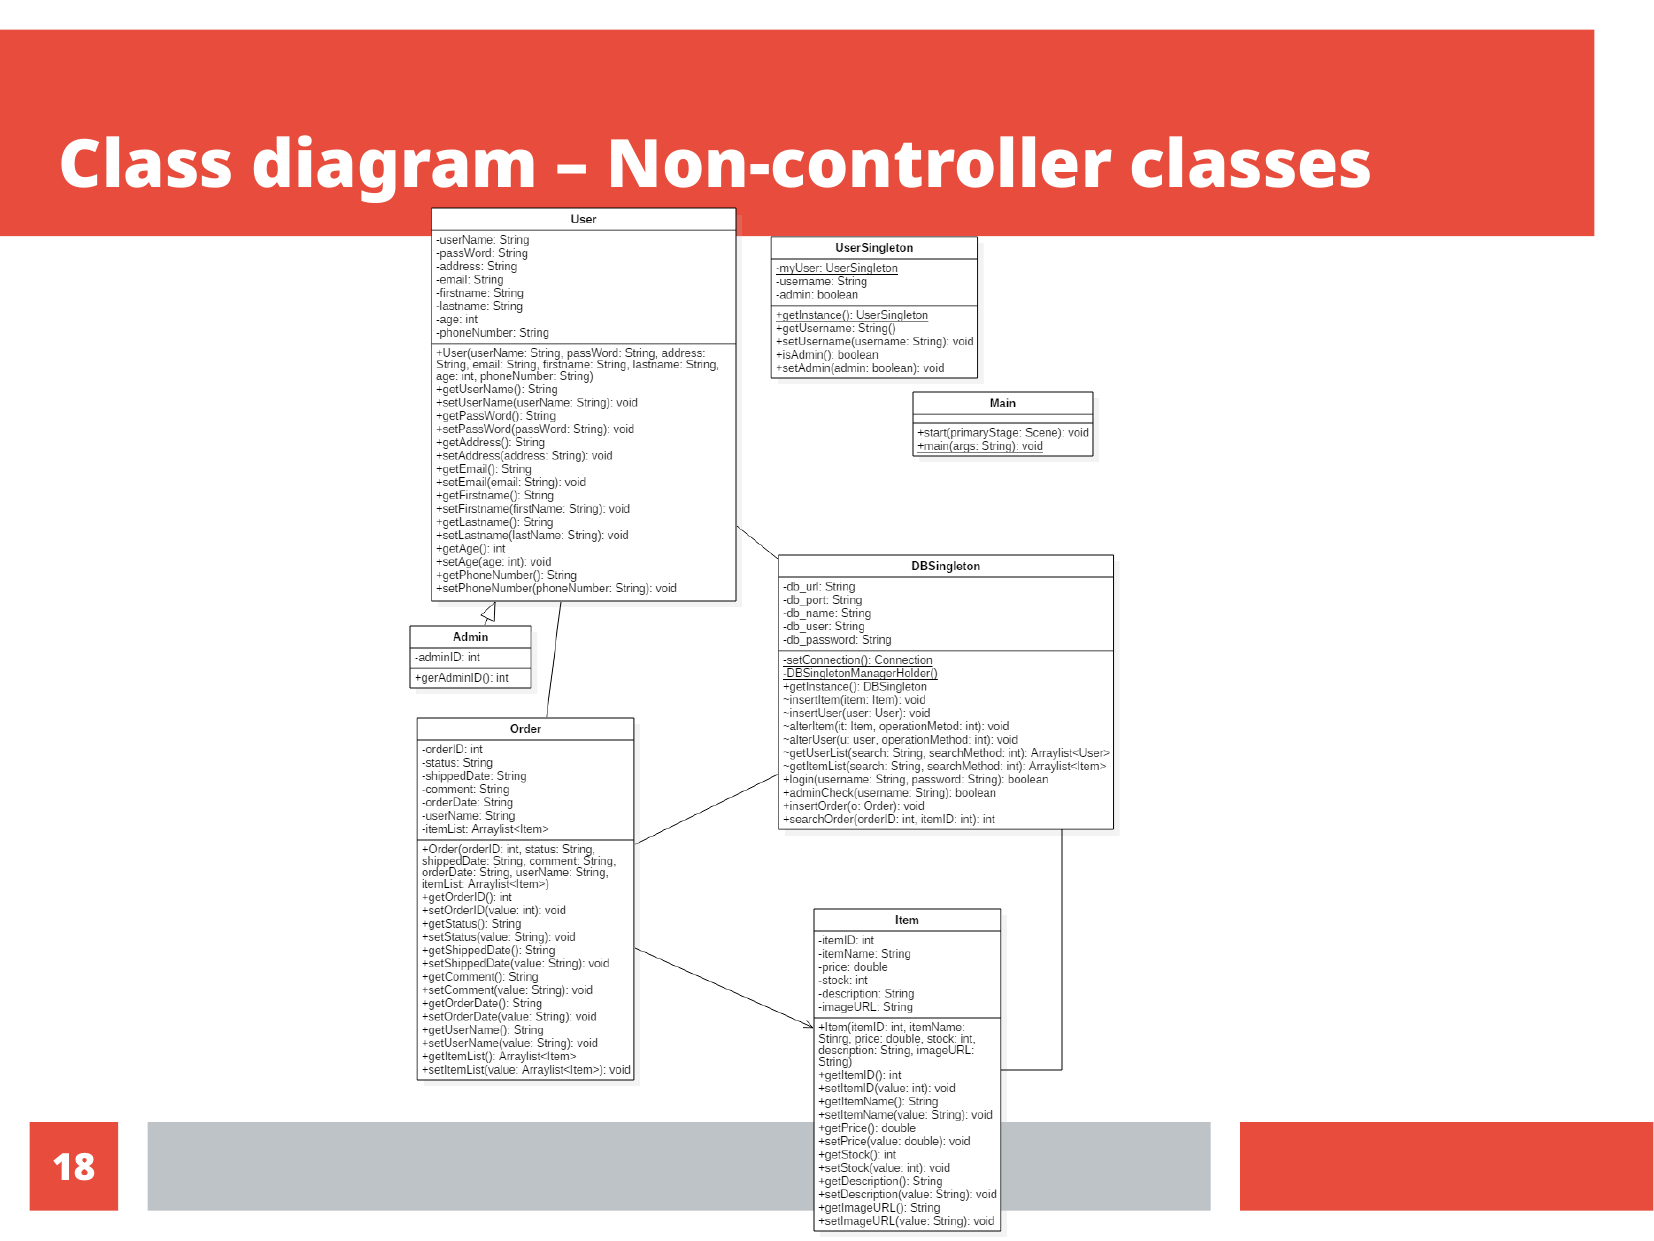

# Class diagram – Non-controller classes
18